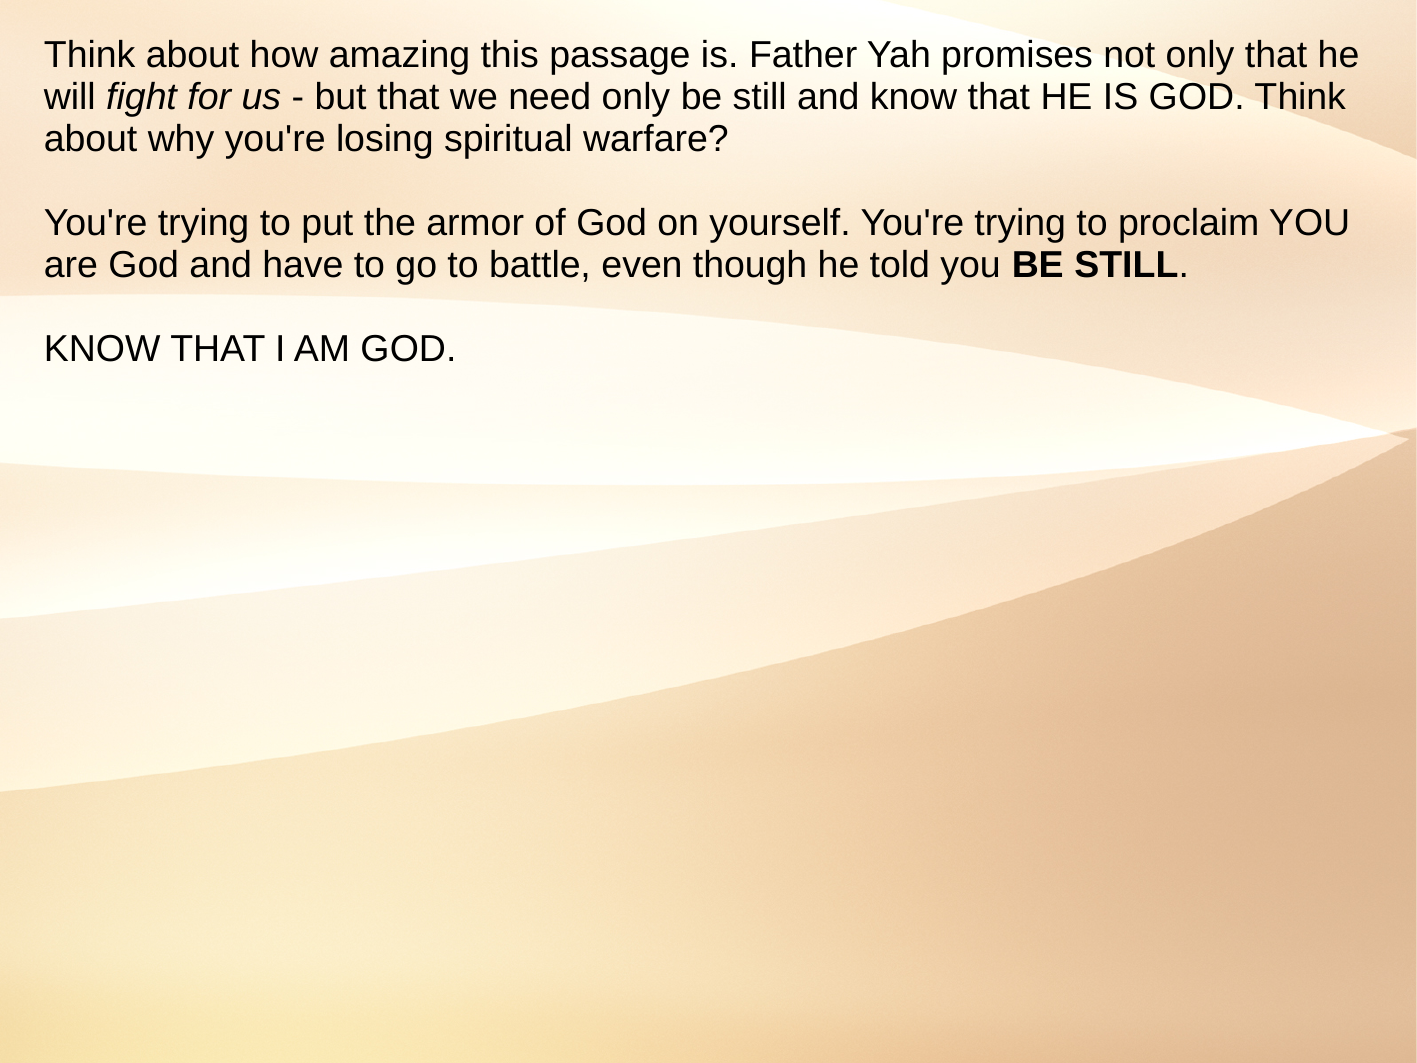

Think about how amazing this passage is. Father Yah promises not only that he will fight for us - but that we need only be still and know that HE IS GOD. Think about why you're losing spiritual warfare?
You're trying to put the armor of God on yourself. You're trying to proclaim YOU are God and have to go to battle, even though he told you BE STILL.
KNOW THAT I AM GOD.